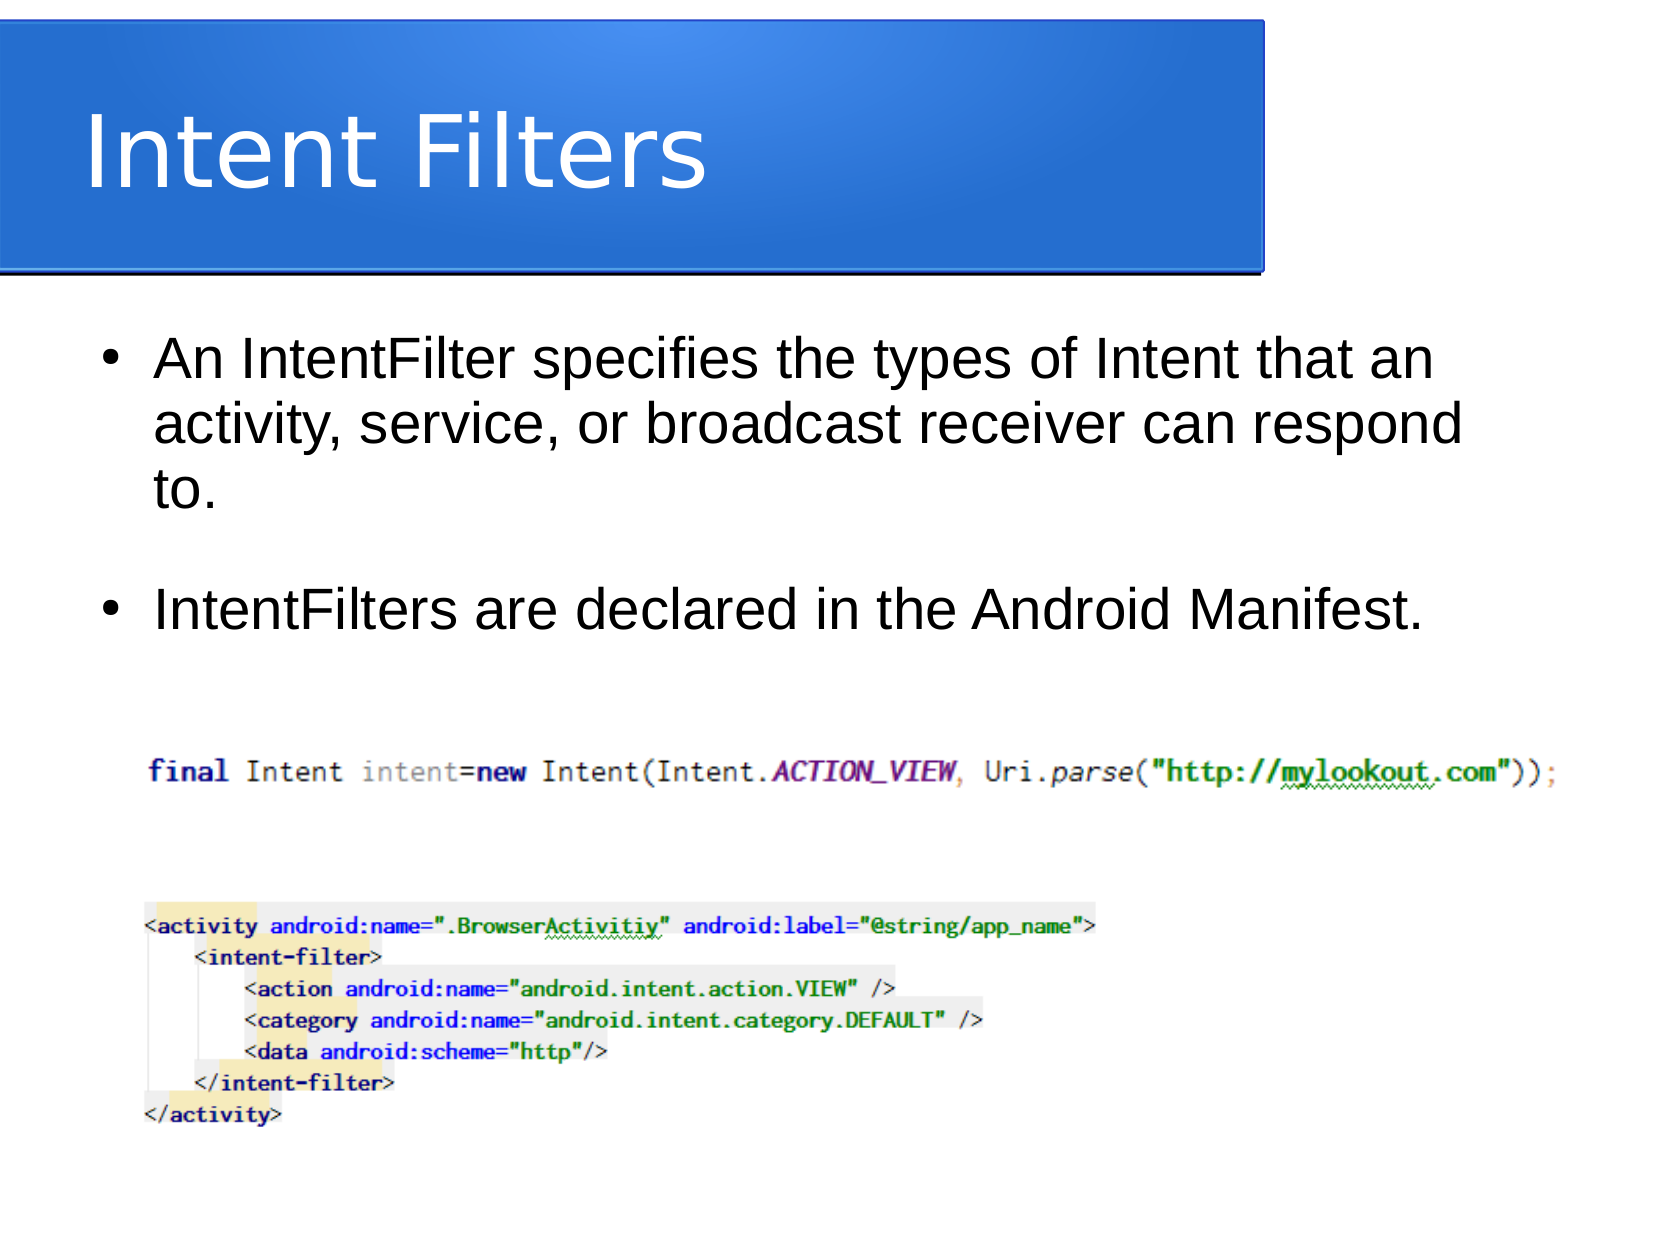

# Intent Filters
An IntentFilter specifies the types of Intent that an activity, service, or broadcast receiver can respond to.
IntentFilters are declared in the Android Manifest.